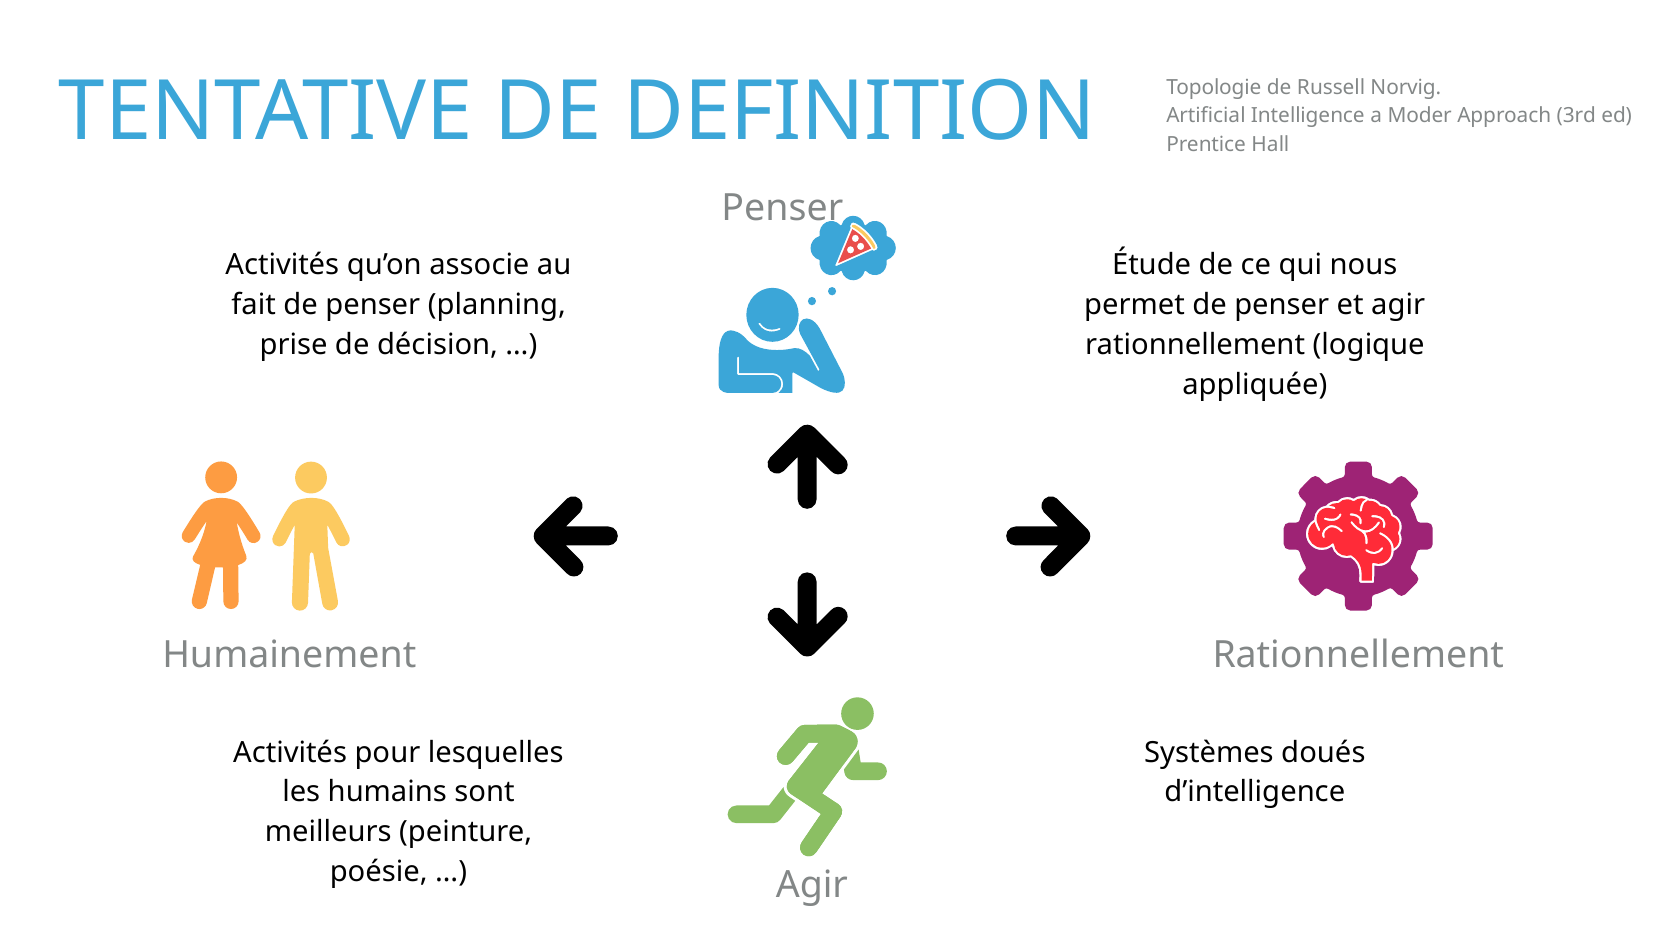

# Tentative de definition
Topologie de Russell Norvig.
Artificial Intelligence a Moder Approach (3rd ed)
Prentice Hall​
Penser
Activités​ qu’on associe au fait de penser ​(planning, prise de décision, …)
Étude de ce qui nous permet de penser et agir rationnellement ​(logique appliquée)​
Humainement
Rationnellement
Activités pour lesquelles les humains sont meilleurs​ (peinture, poésie, …)
Systèmes doués d’intelligence​
Agir